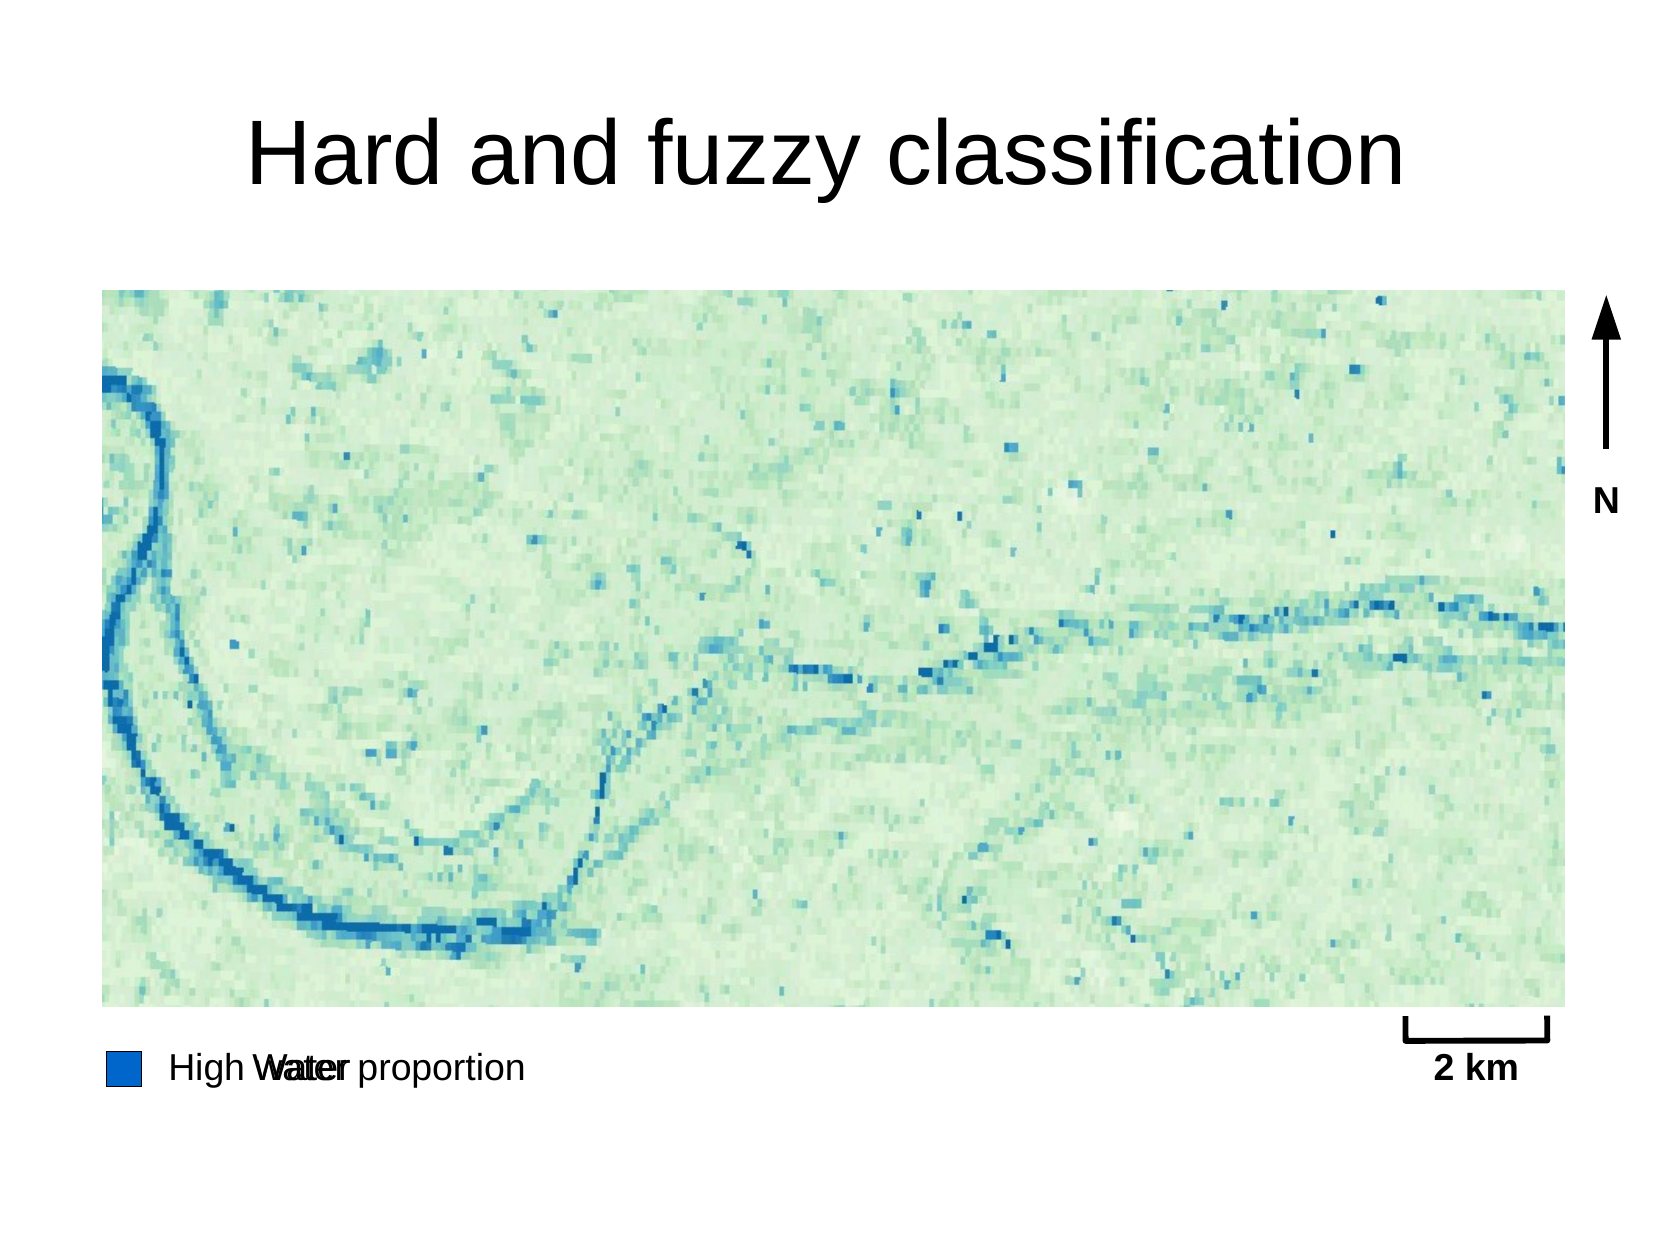

# Hard and fuzzy classification
N
 Water
High water proportion
2 km